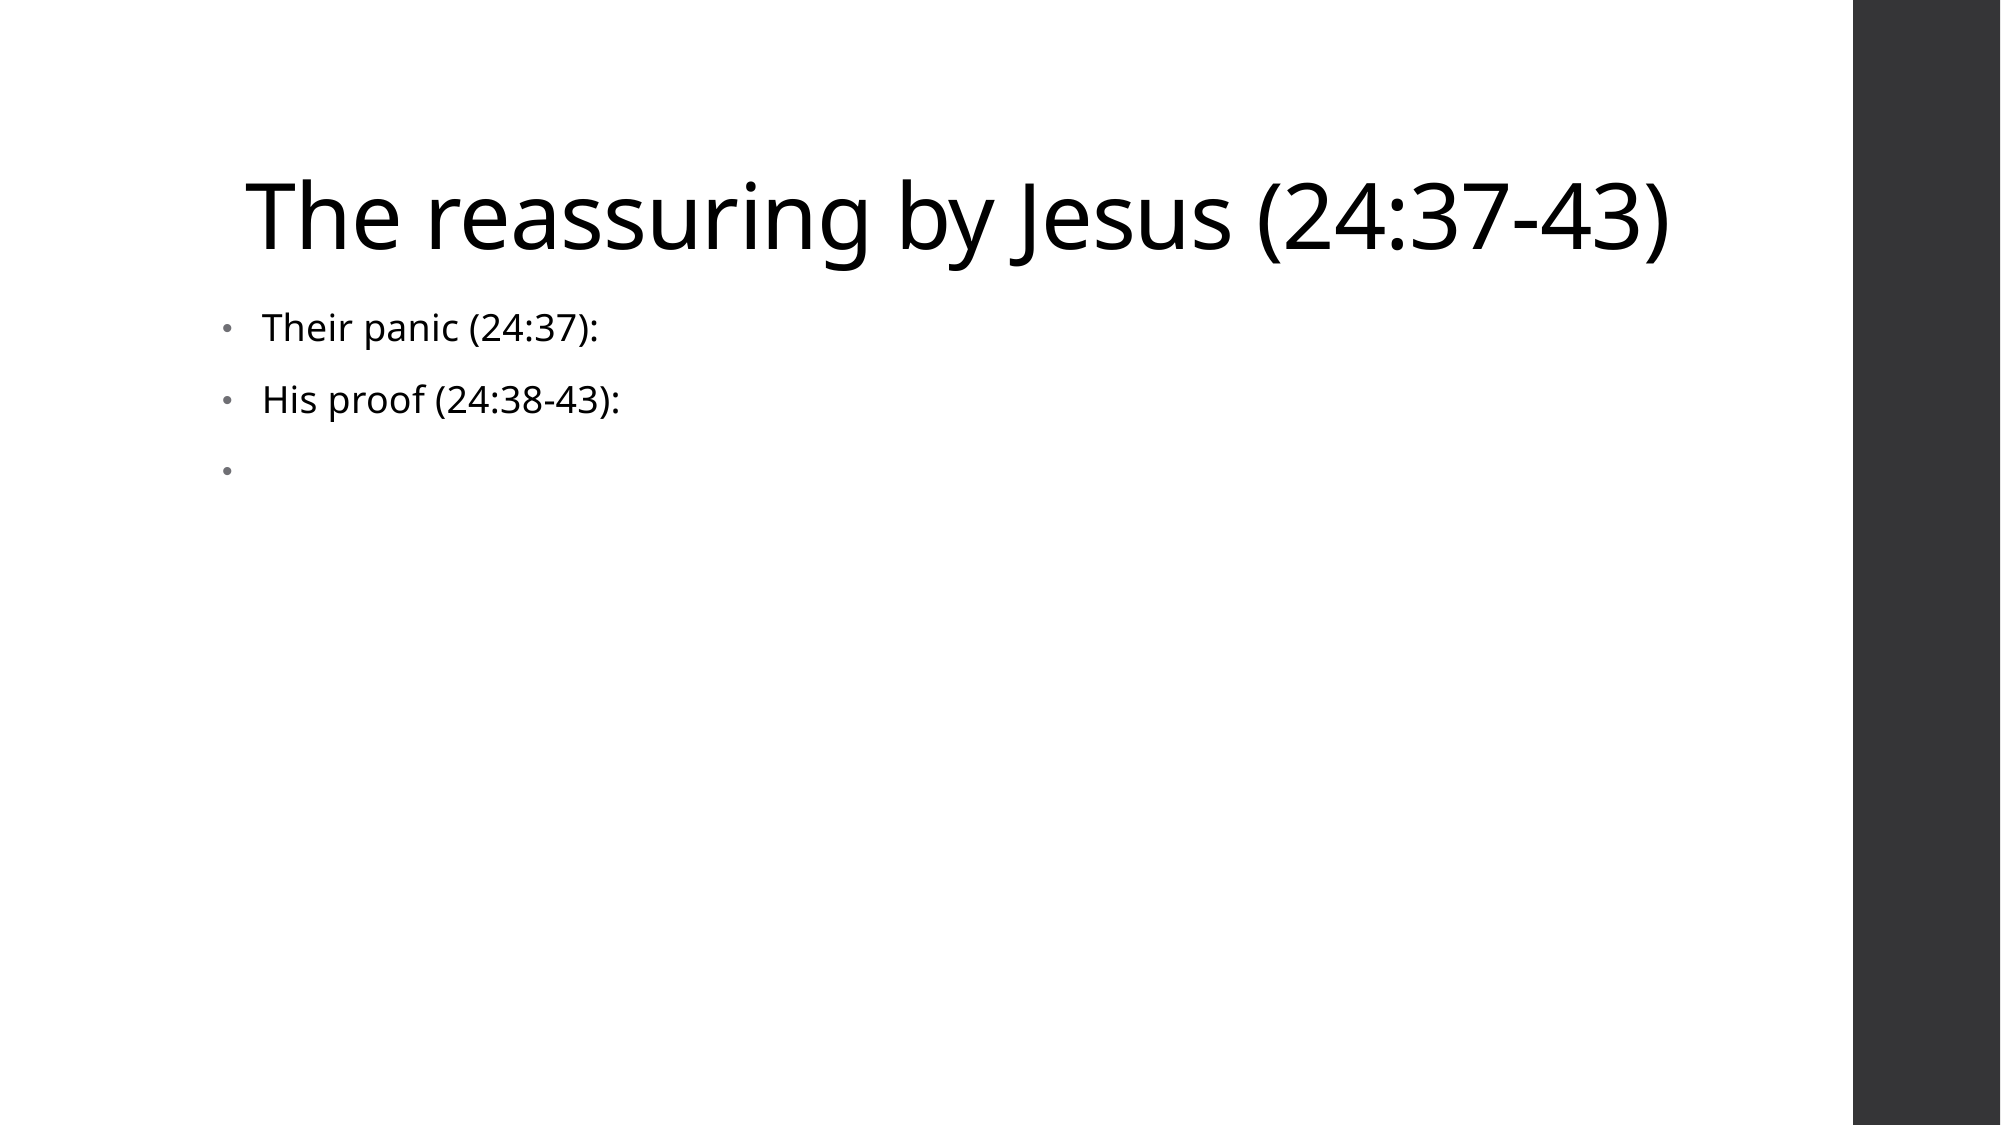

# The reassuring by Jesus (24:37-43)
 Their panic (24:37):
 His proof (24:38-43):